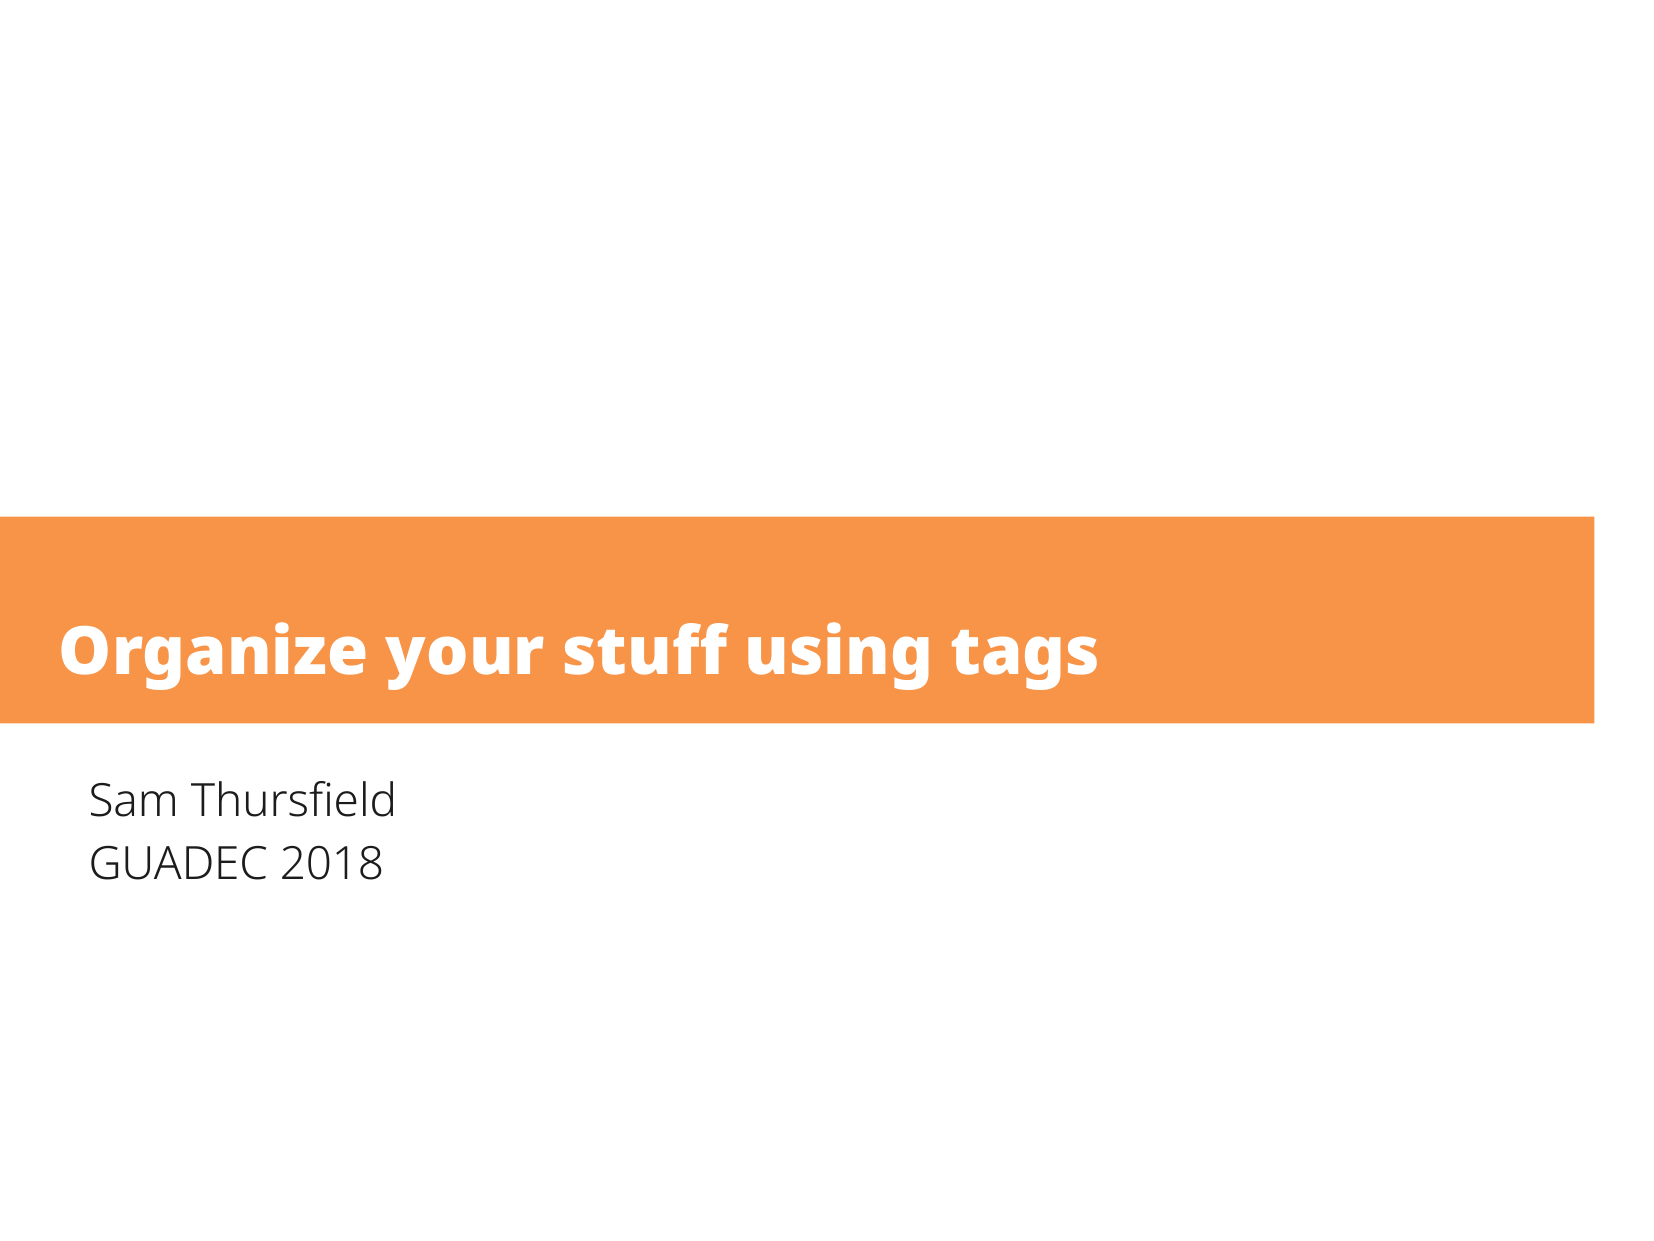

# Organize your stuff using tags
Sam Thursfield
GUADEC 2018